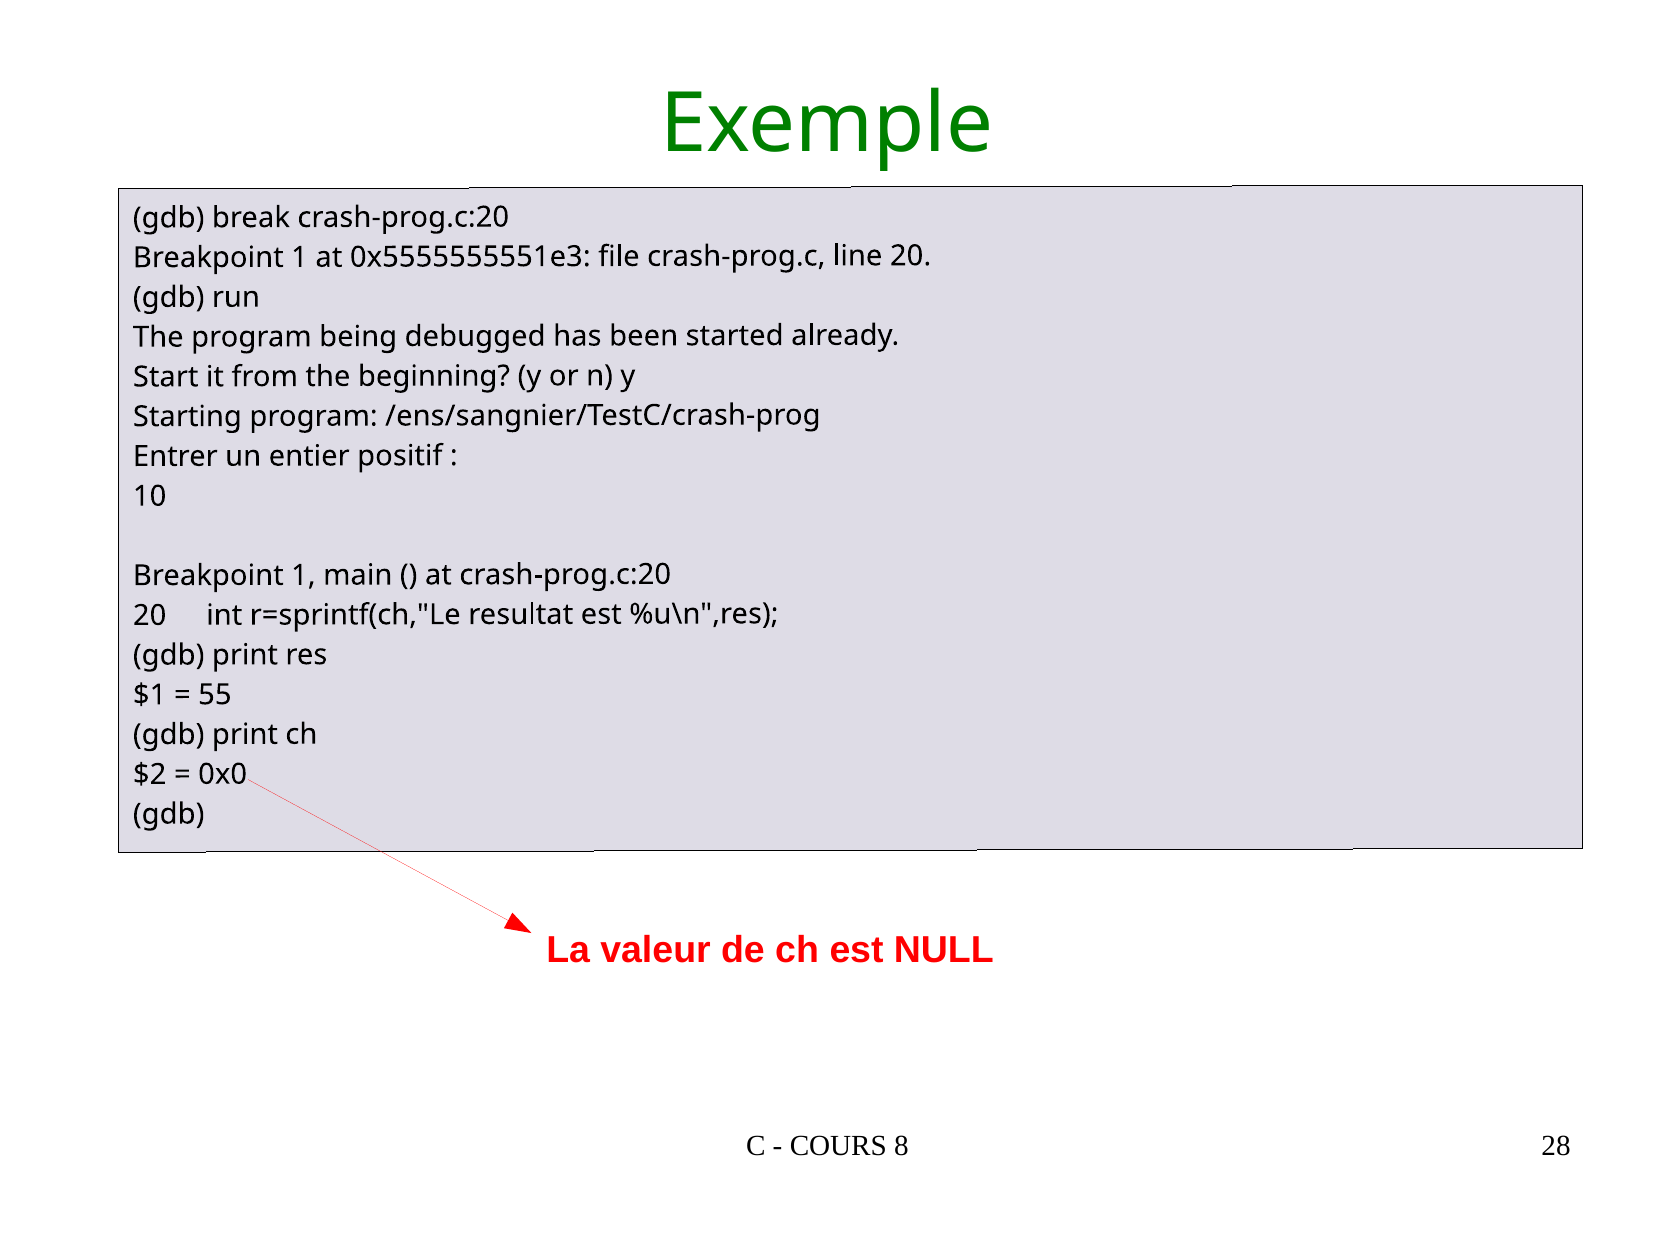

# Exemple
(gdb) break crash-prog.c:20
Breakpoint 1 at 0x5555555551e3: file crash-prog.c, line 20.
(gdb) run
The program being debugged has been started already.
Start it from the beginning? (y or n) y
Starting program: /ens/sangnier/TestC/crash-prog
Entrer un entier positif :
10
Breakpoint 1, main () at crash-prog.c:20
20	 int r=sprintf(ch,"Le resultat est %u\n",res);
(gdb) print res
$1 = 55
(gdb) print ch
$2 = 0x0
(gdb)
La valeur de ch est NULL
C - COURS 8
28